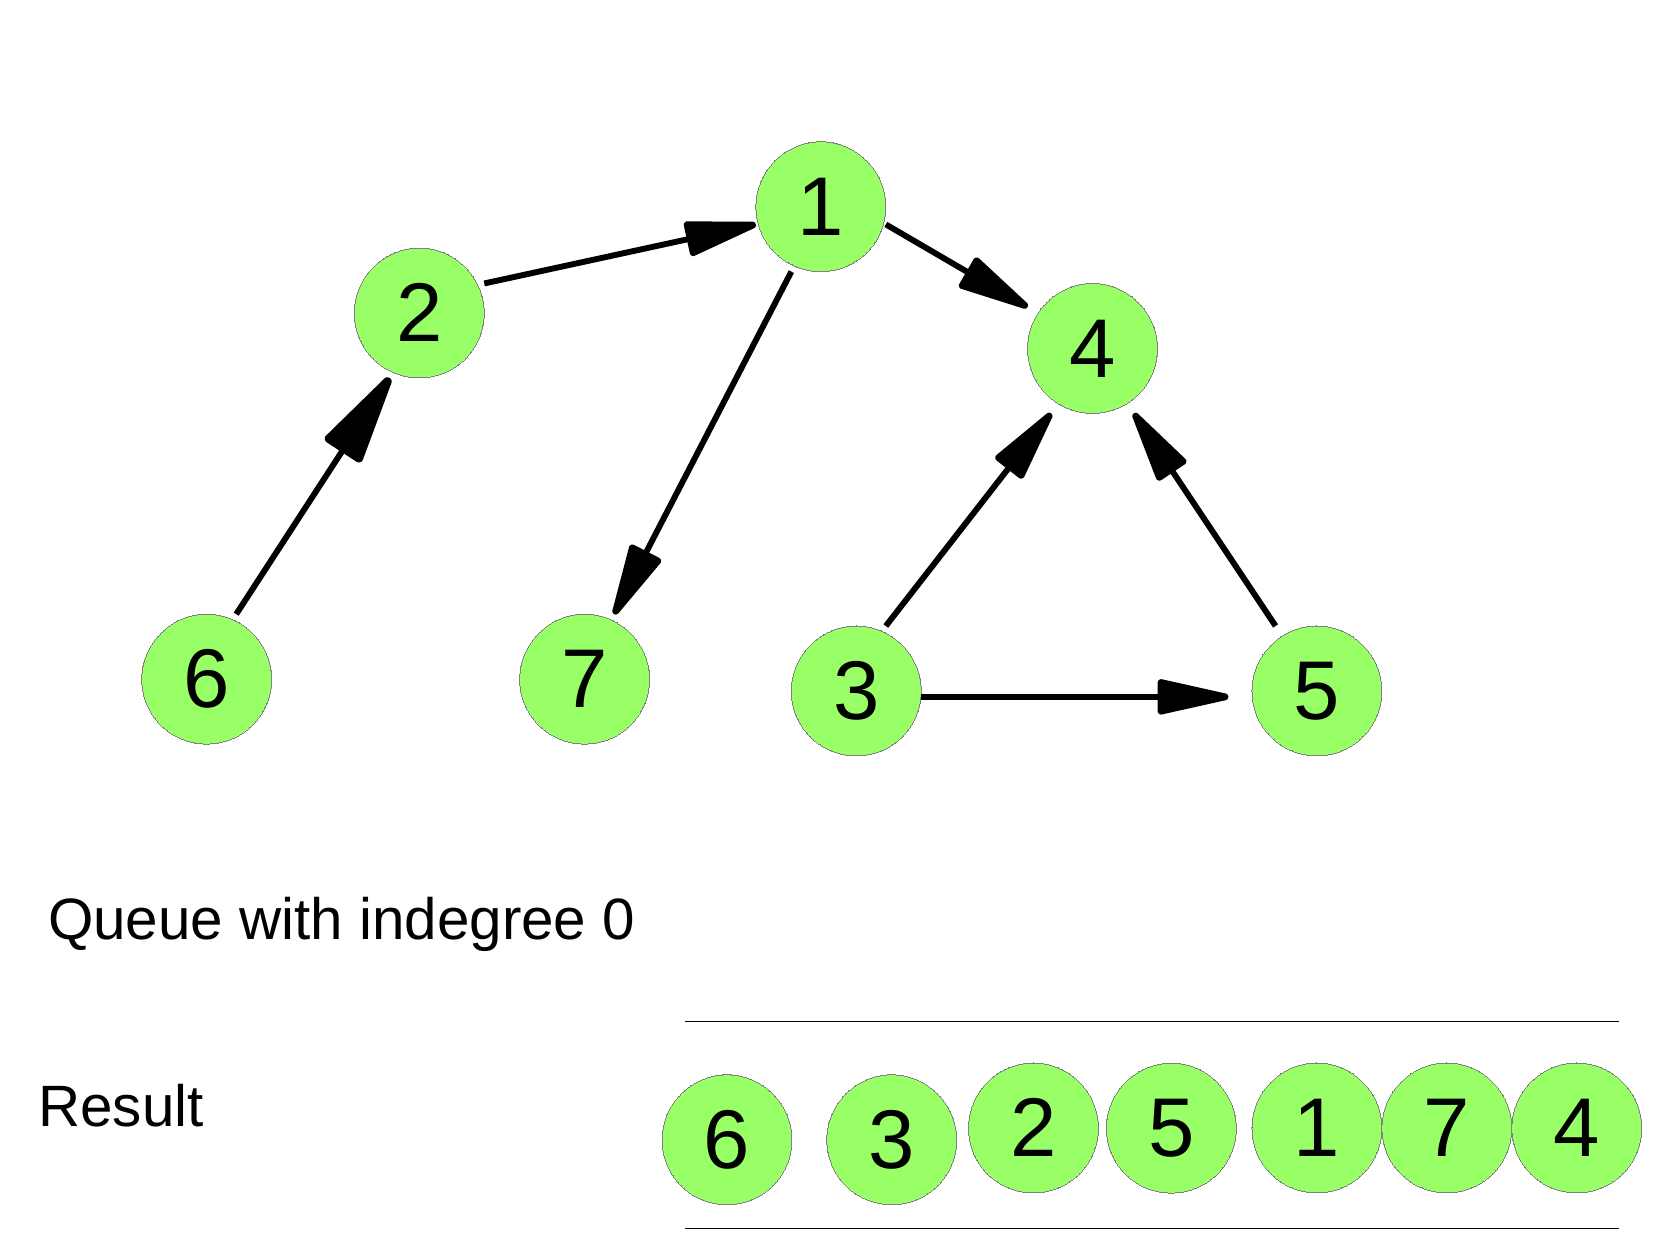

1
2
4
6
7
3
5
Queue with indegree 0
2
1
7
4
5
Result
6
3